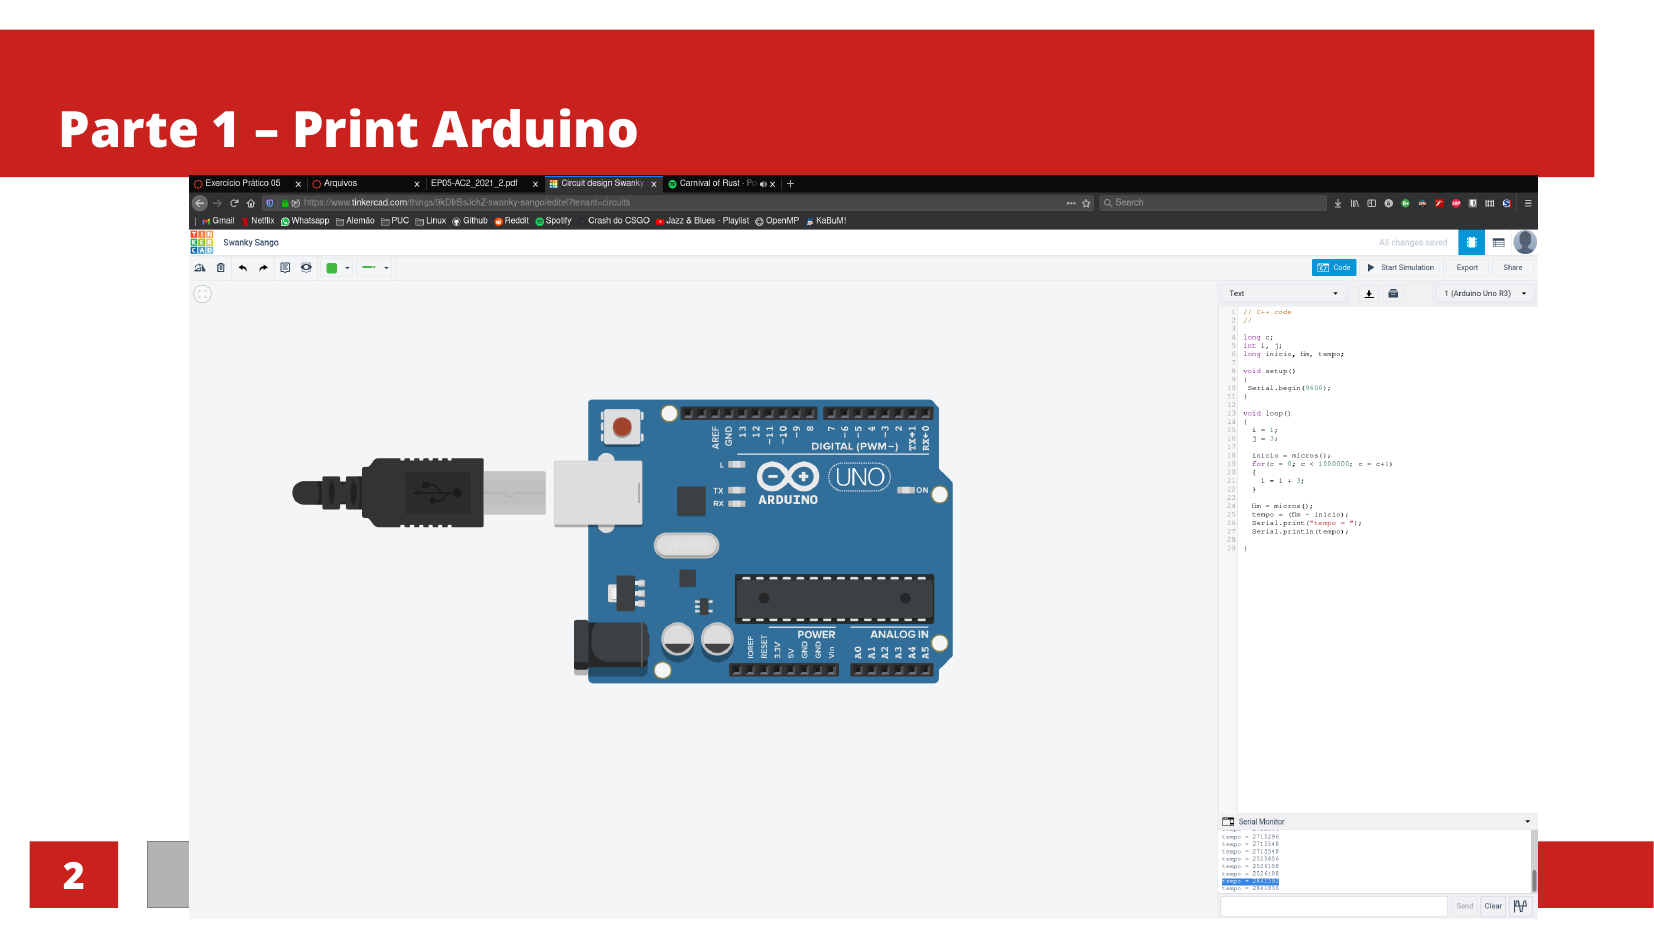

# Parte 1 – Print Arduino
2